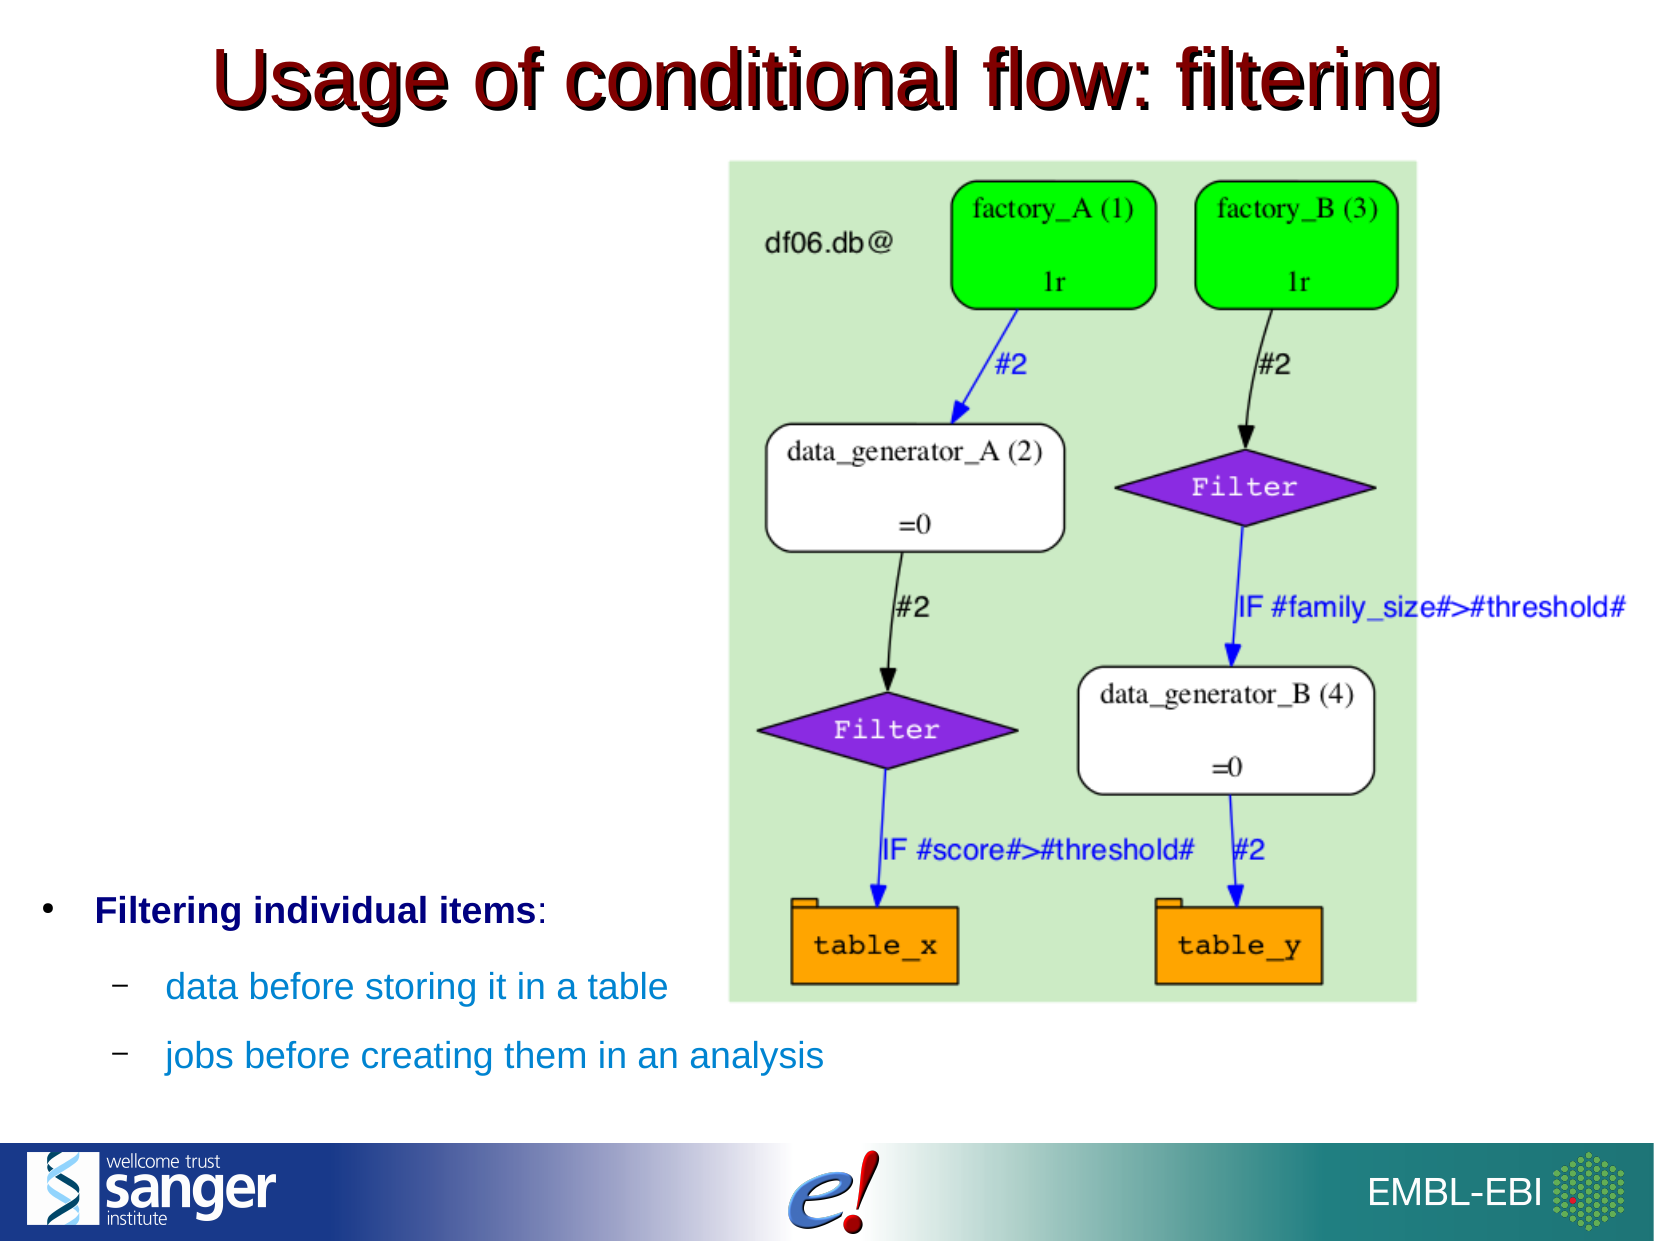

# Usage of conditional flow: filtering
Filtering individual items:
data before storing it in a table
jobs before creating them in an analysis